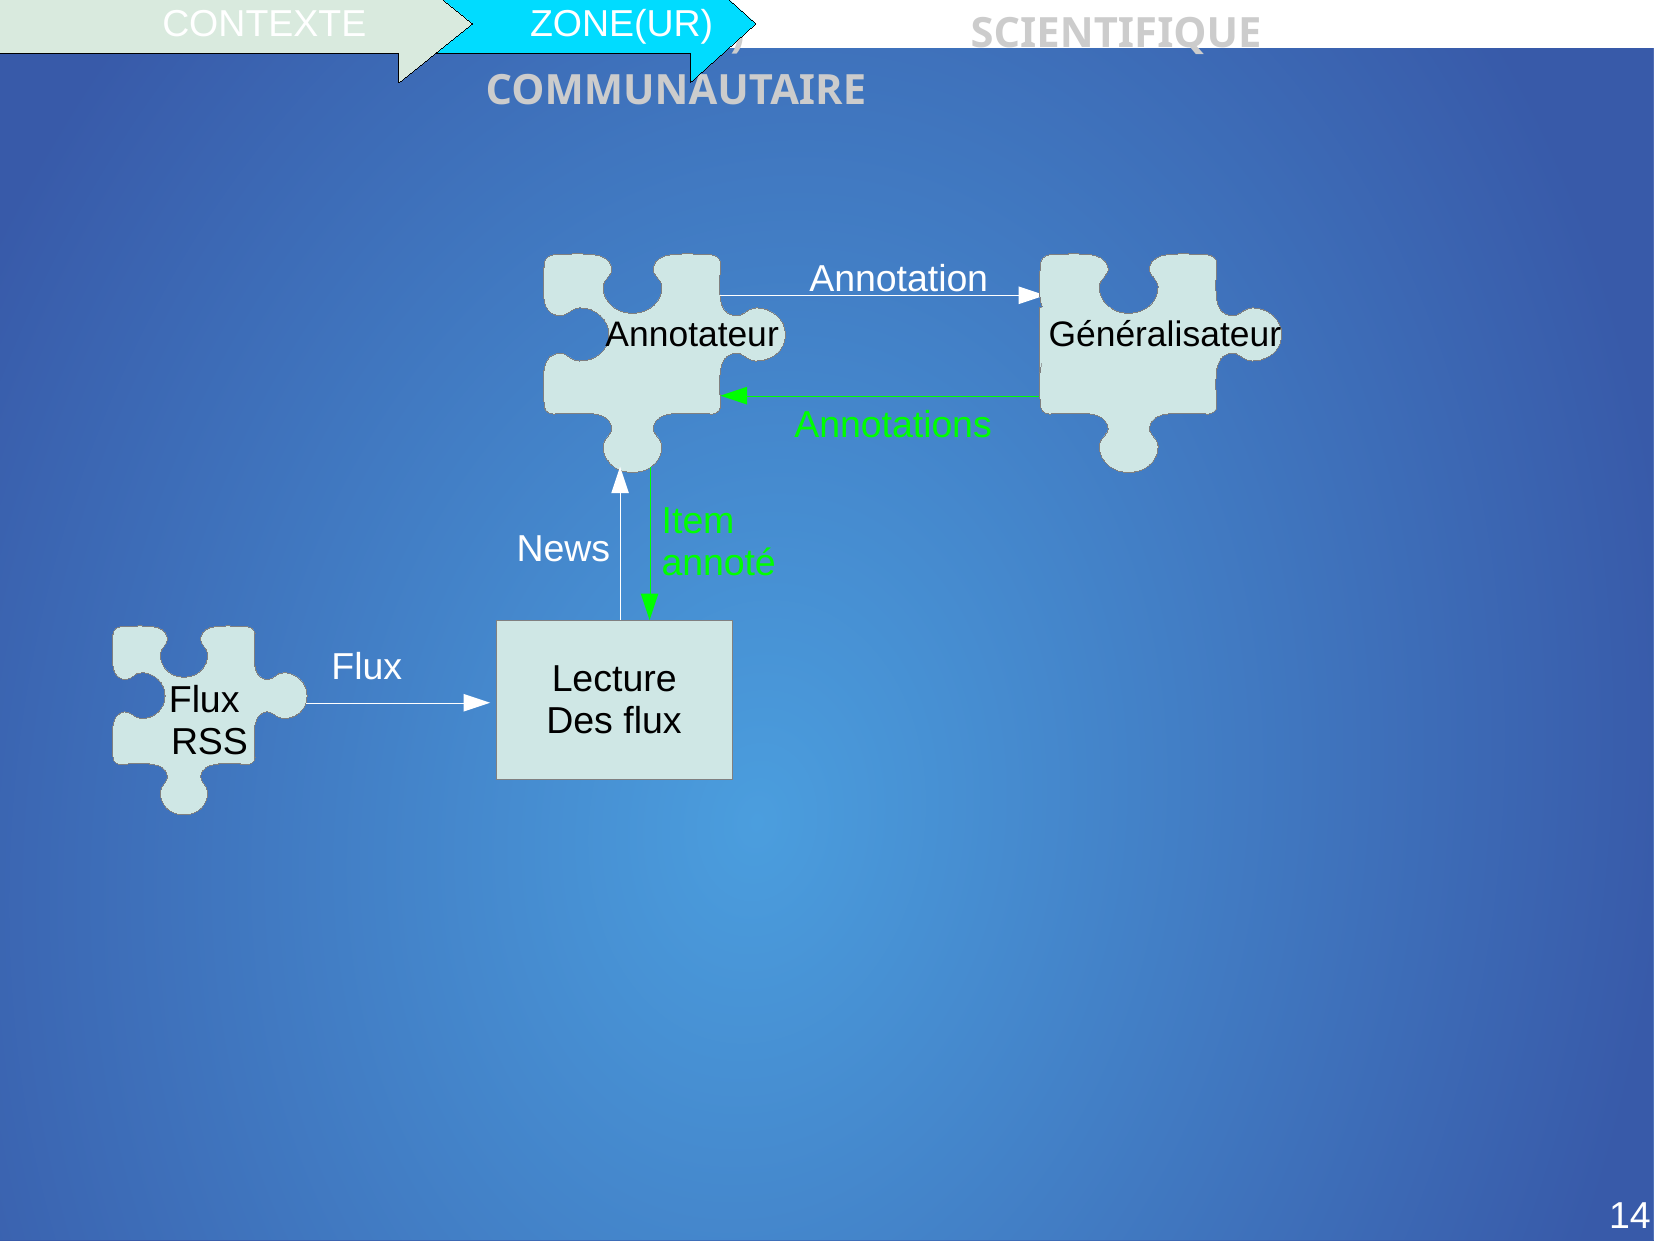

CONTEXTE
 ZONE(UR)
#
Annotation
Annotateur
Généralisateur
Annotations
Item annoté
News
Lecture
Des flux
Flux
RSS
Flux